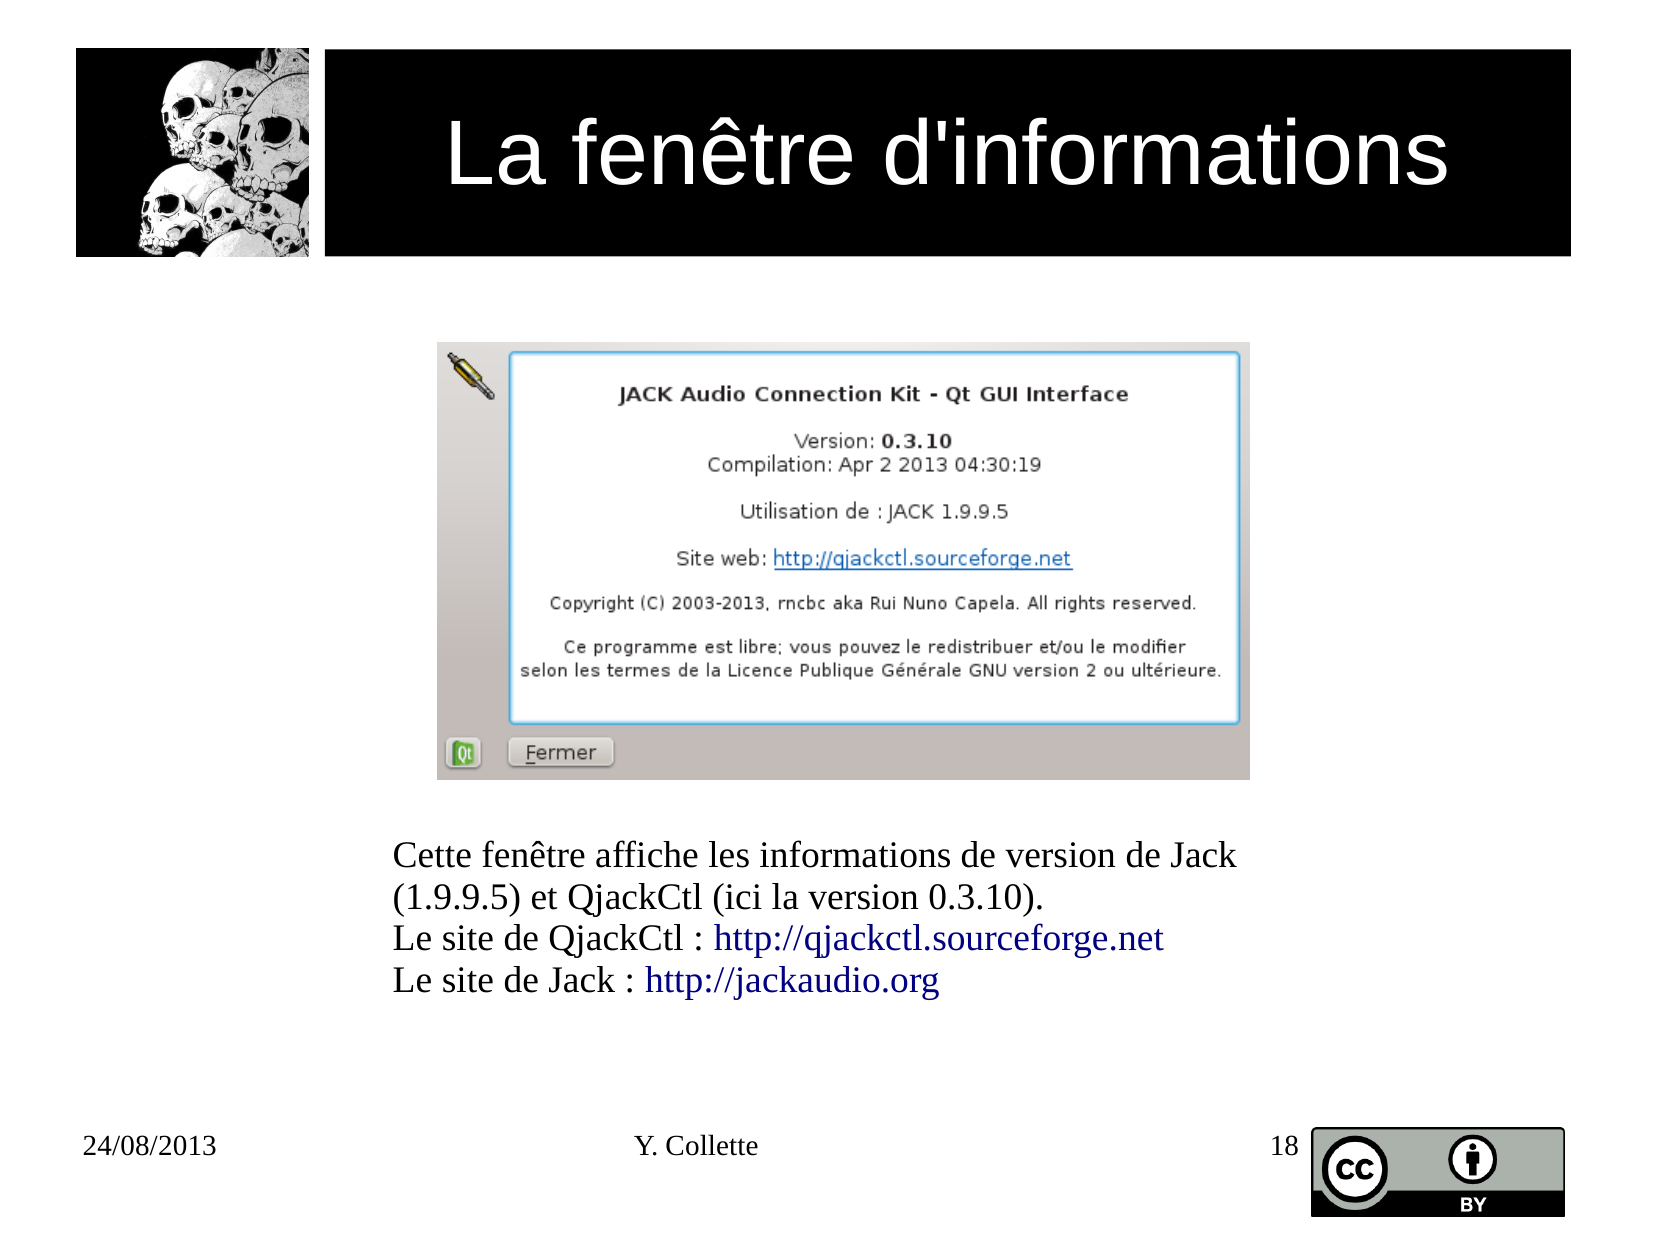

# La fenêtre d'informations
Cette fenêtre affiche les informations de version de Jack (1.9.9.5) et QjackCtl (ici la version 0.3.10).
Le site de QjackCtl : http://qjackctl.sourceforge.net
Le site de Jack : http://jackaudio.org
Y. Collette
18